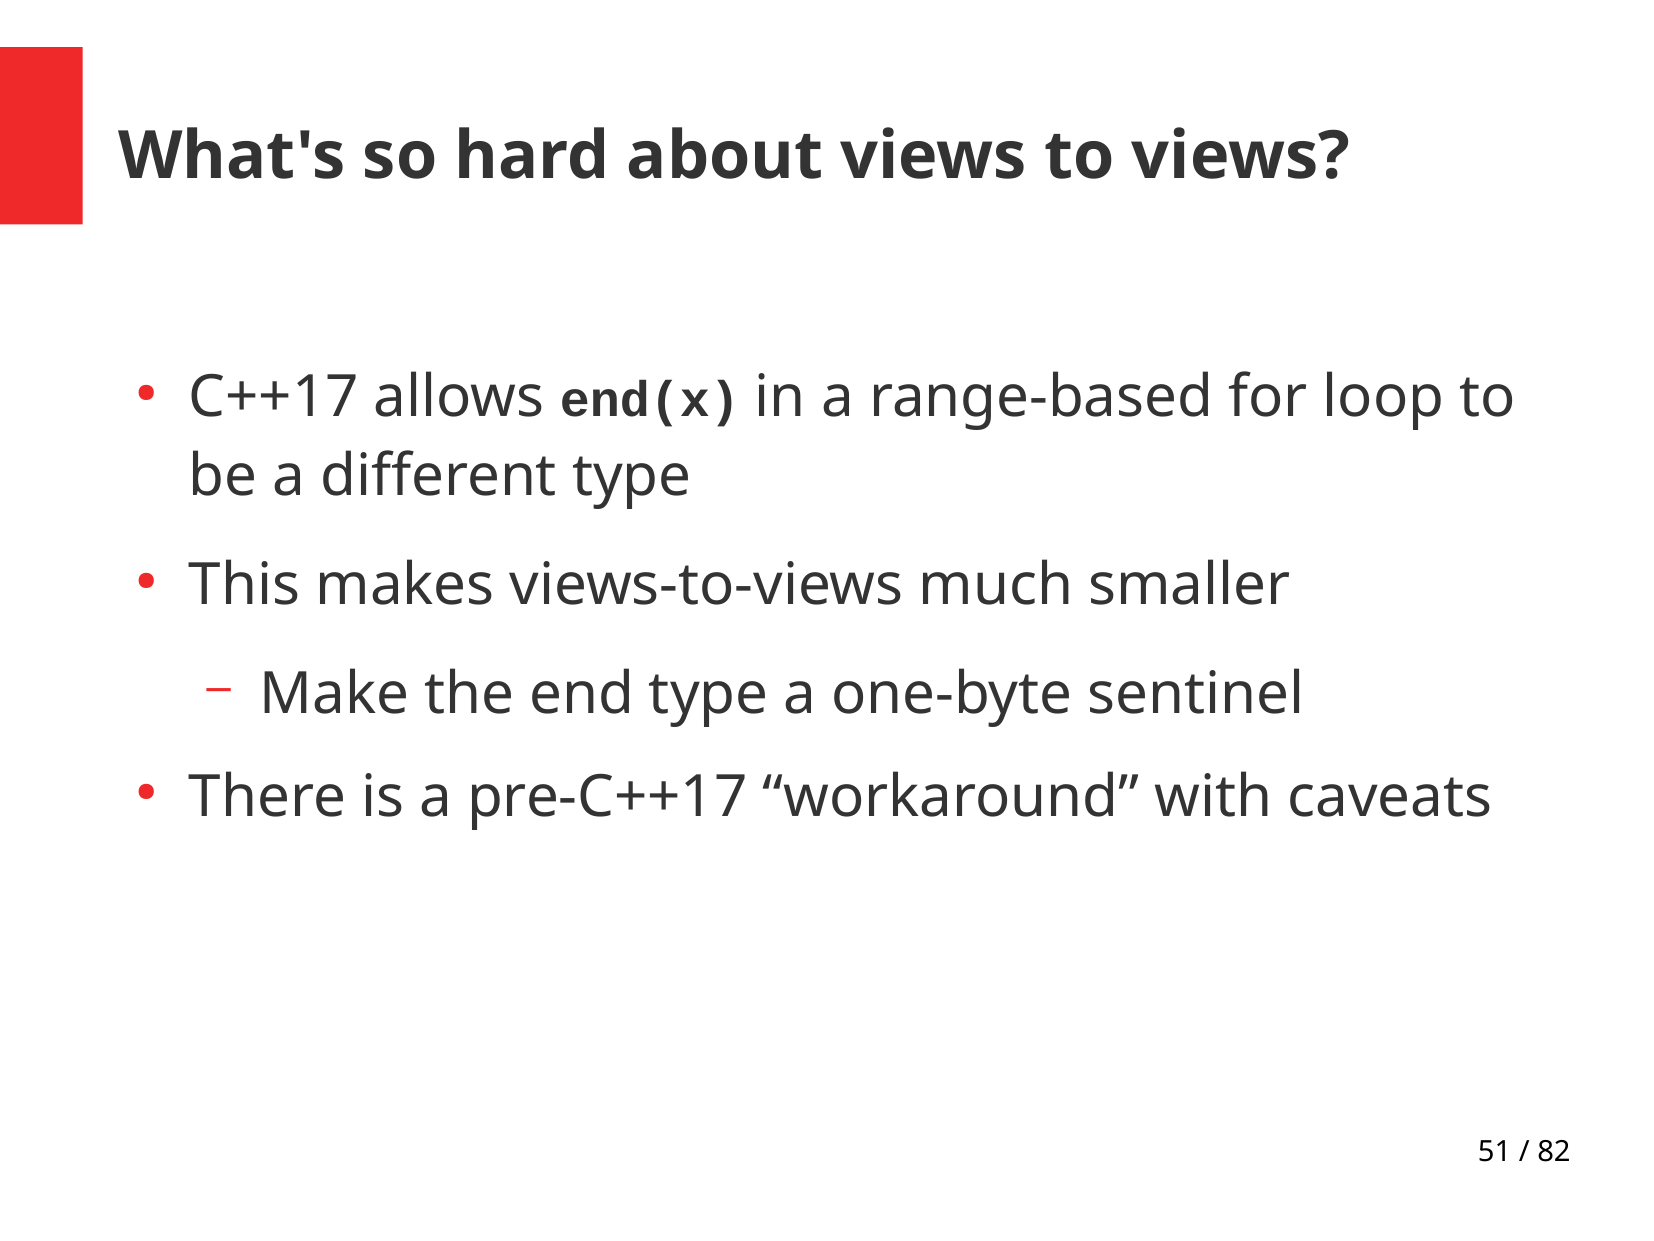

# What's so hard about views to views?
C++17 allows end(x) in a range-based for loop to be a different type
This makes views-to-views much smaller
Make the end type a one-byte sentinel
There is a pre-C++17 “workaround” with caveats
51